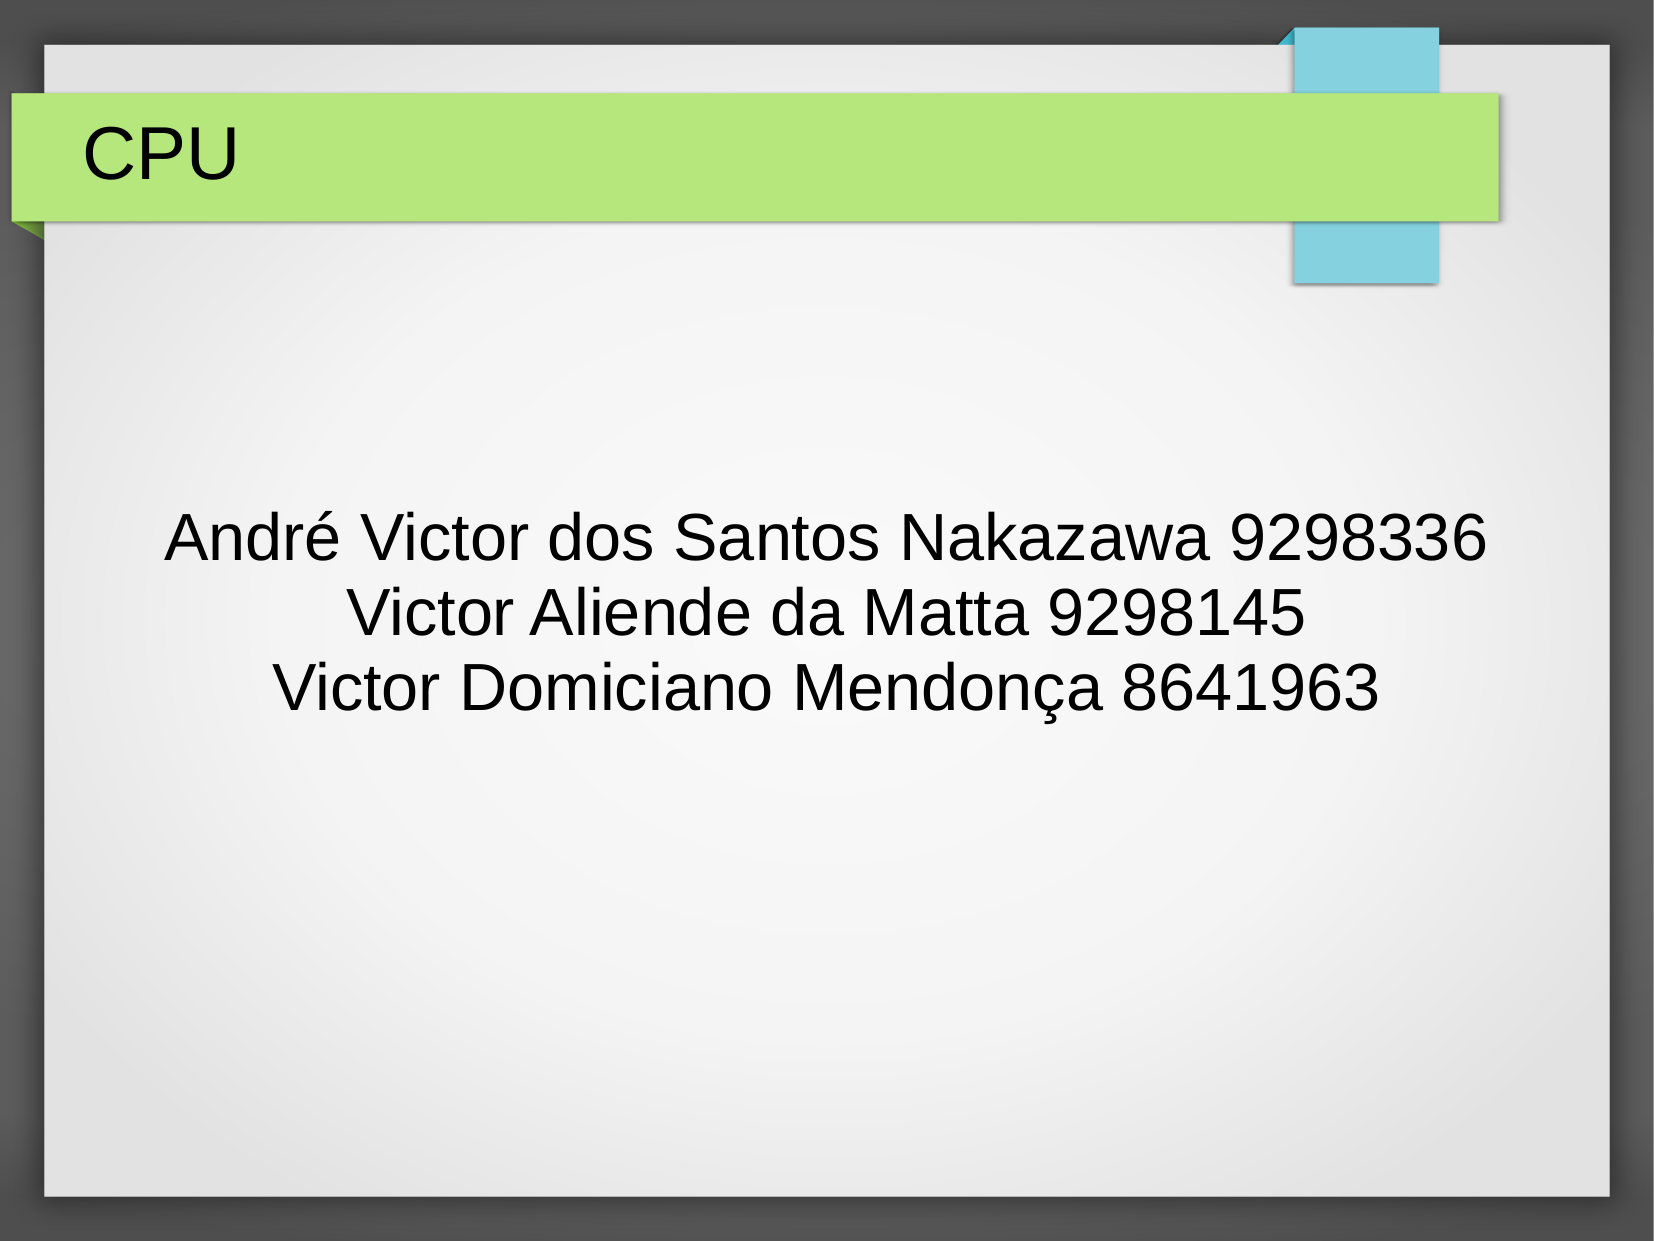

# CPU
André Victor dos Santos Nakazawa 9298336
Victor Aliende da Matta 9298145
Victor Domiciano Mendonça 8641963